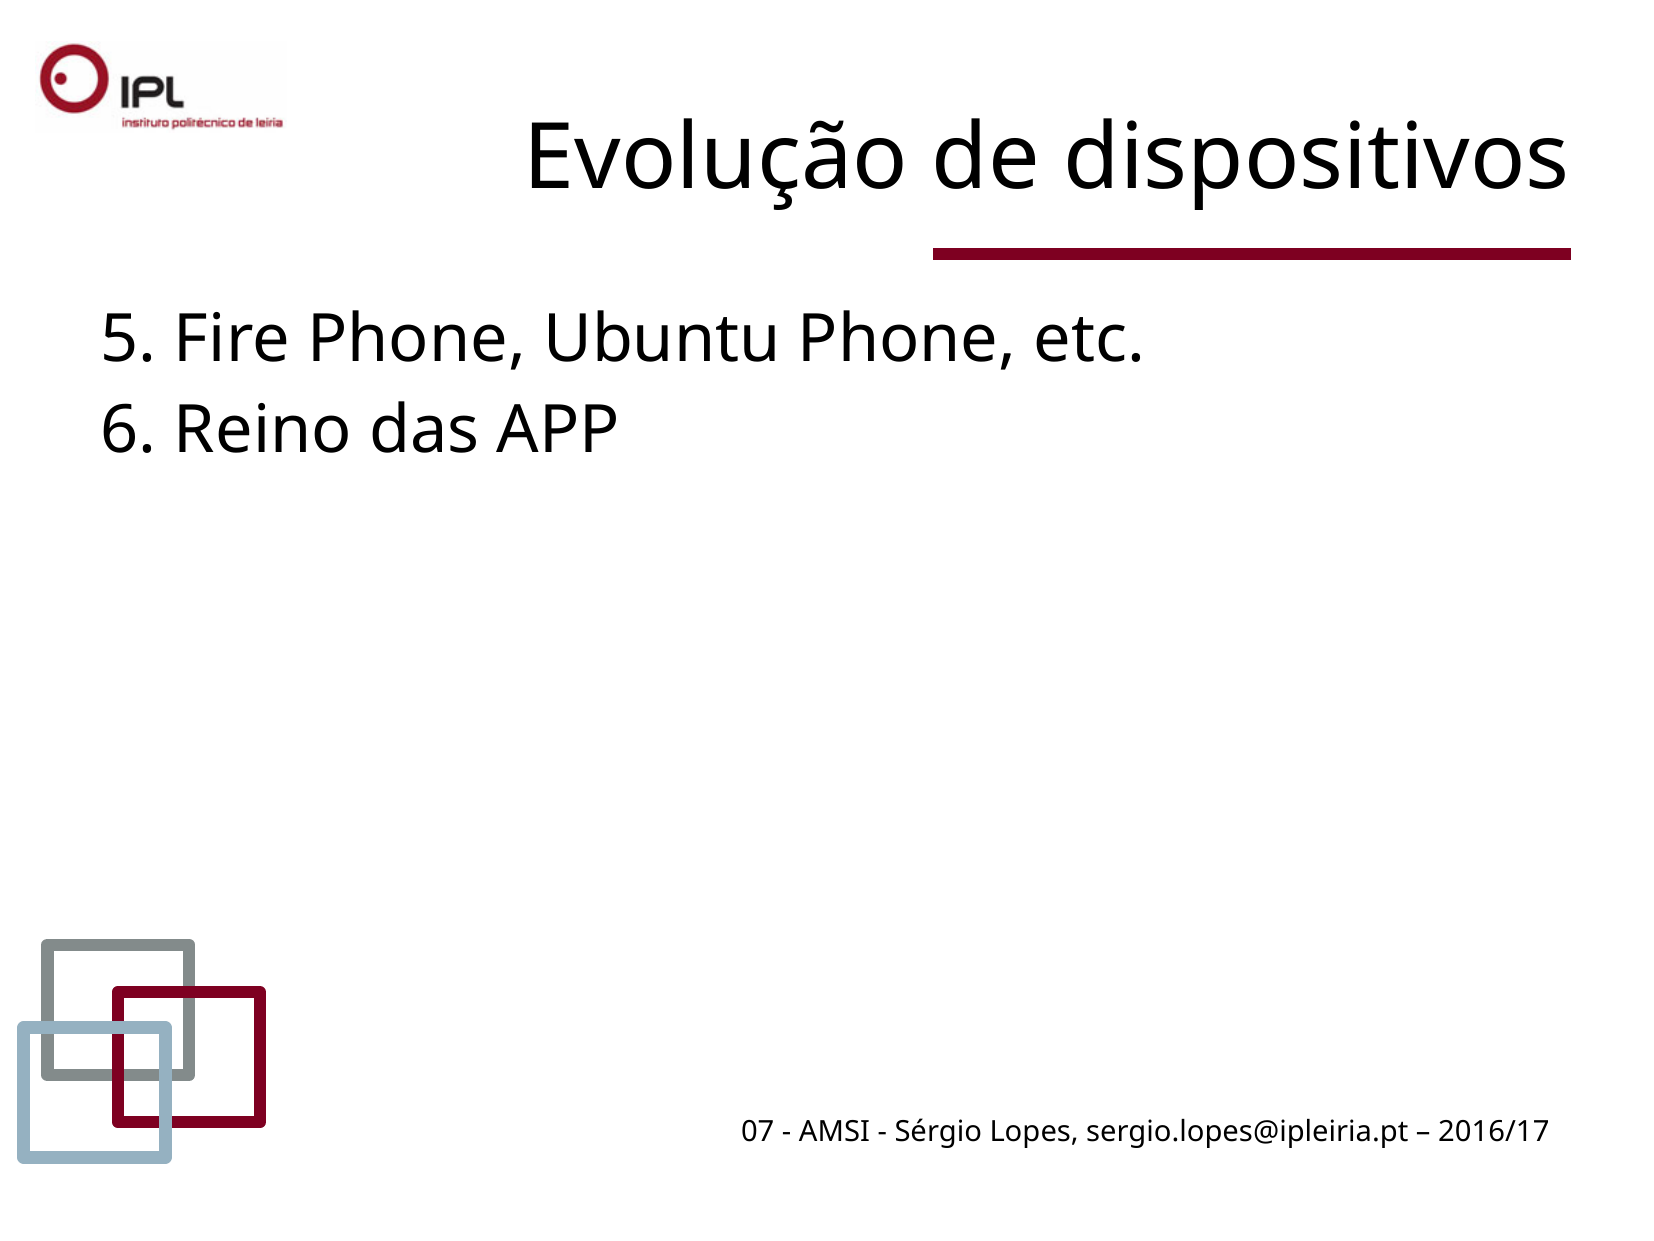

# Evolução de dispositivos
 Fire Phone, Ubuntu Phone, etc.
 Reino das APP
07 - AMSI - Sérgio Lopes, sergio.lopes@ipleiria.pt – 2016/17